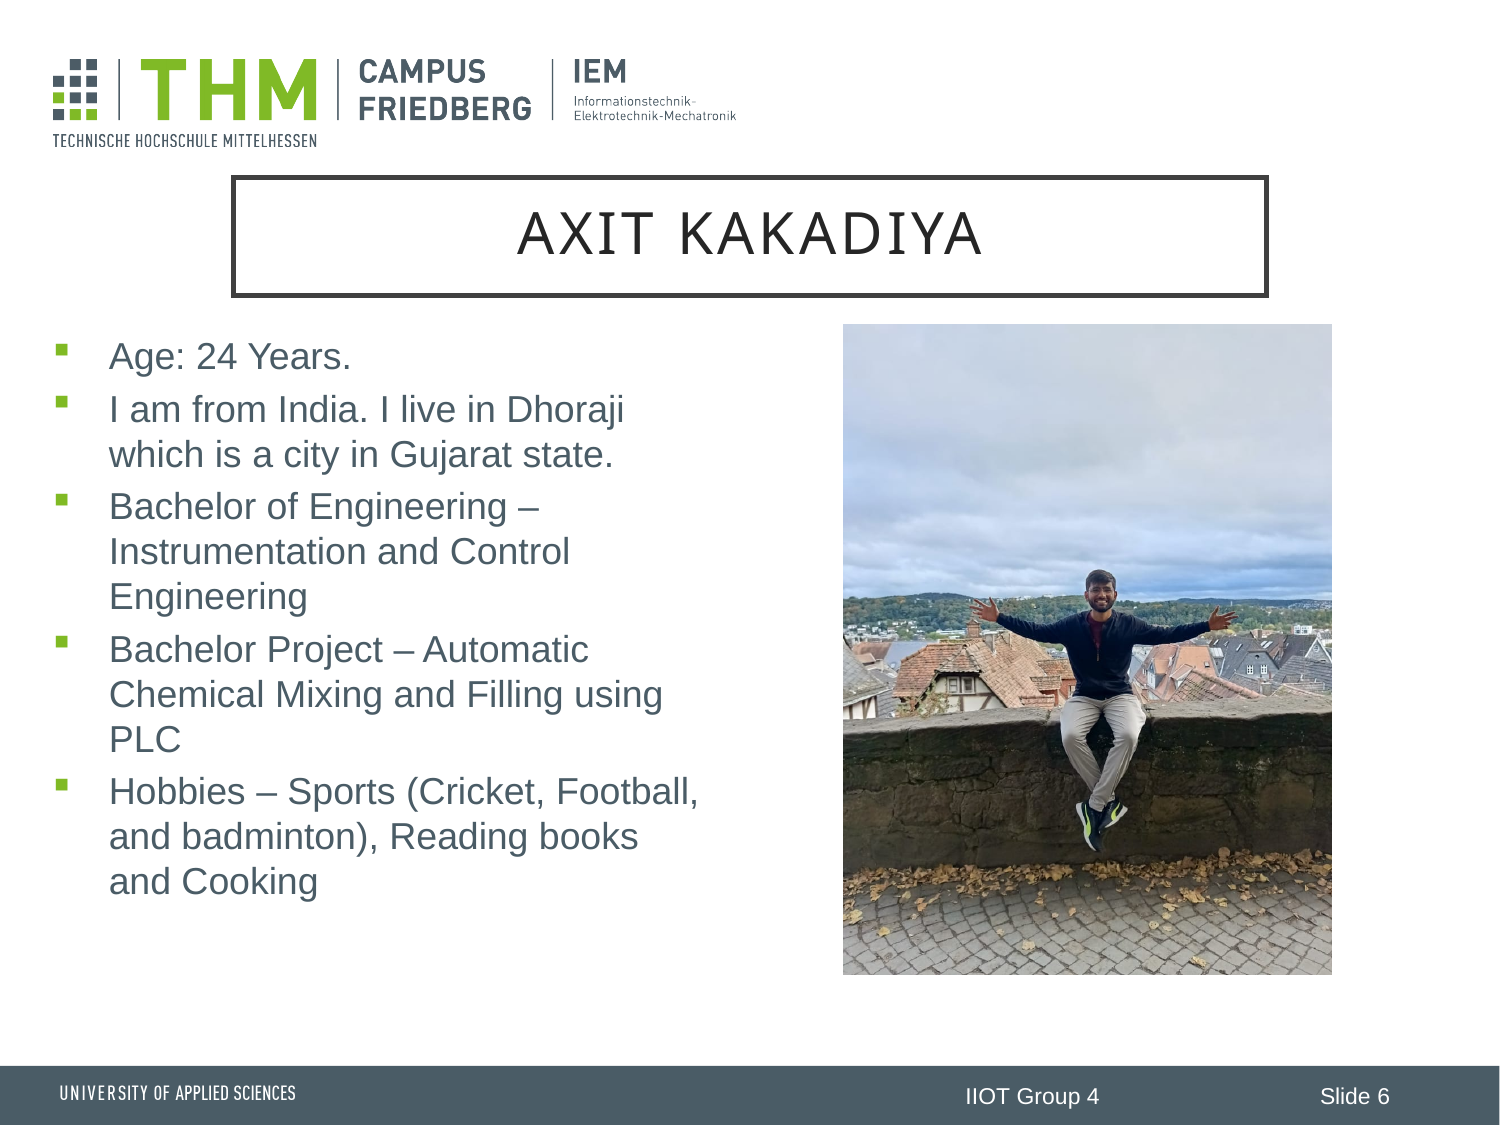

Axit Kakadiya
# Age: 24 Years.
I am from India. I live in Dhoraji which is a city in Gujarat state.
Bachelor of Engineering – Instrumentation and Control Engineering
Bachelor Project – Automatic Chemical Mixing and Filling using PLC
Hobbies – Sports (Cricket, Football, and badminton), Reading books and Cooking